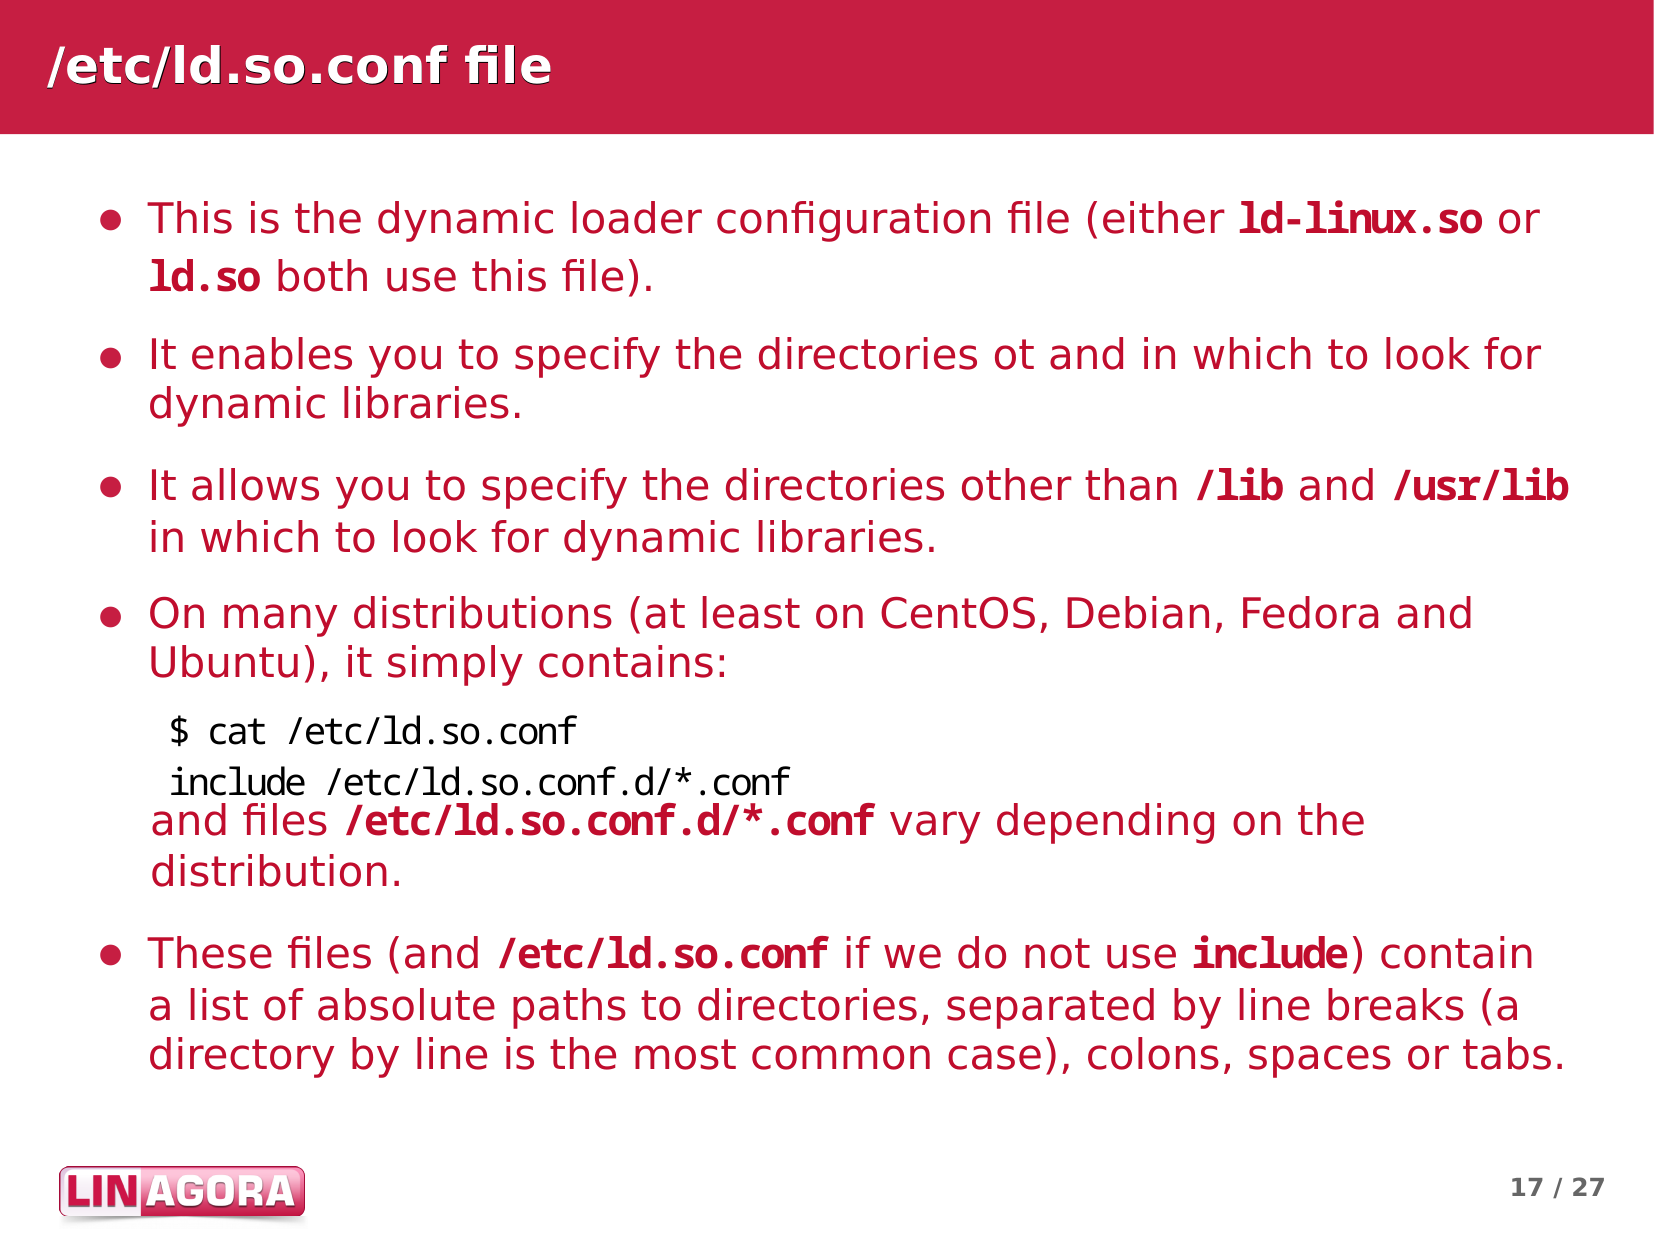

# /etc/ld.so.conf file
This is the dynamic loader configuration file (either ld-linux.so or ld.so both use this file).
It enables you to specify the directories ot and in which to look for dynamic libraries.
It allows you to specify the directories other than /lib and /usr/lib in which to look for dynamic libraries.
On many distributions (at least on CentOS, Debian, Fedora and Ubuntu), it simply contains:
and files /etc/ld.so.conf.d/*.conf vary depending on the distribution.
These files (and /etc/ld.so.conf if we do not use include) contain a list of absolute paths to directories, separated by line breaks (a directory by line is the most common case), colons, spaces or tabs.
$ cat /etc/ld.so.conf
include /etc/ld.so.conf.d/*.conf